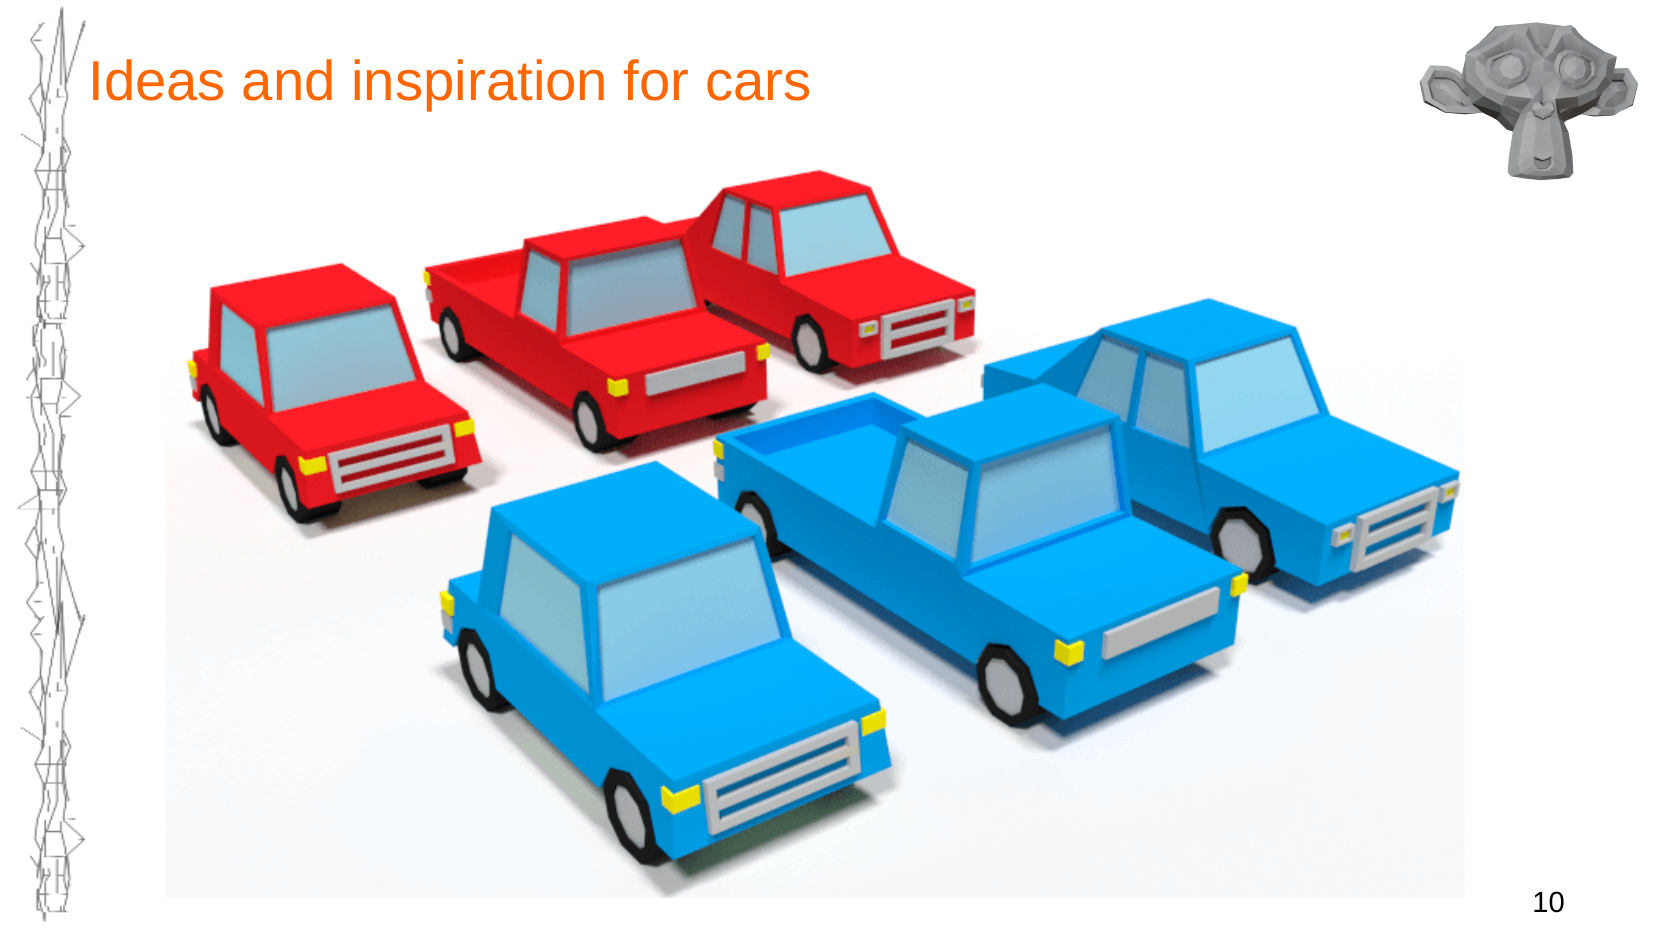

# Ideas and inspiration for cars
10